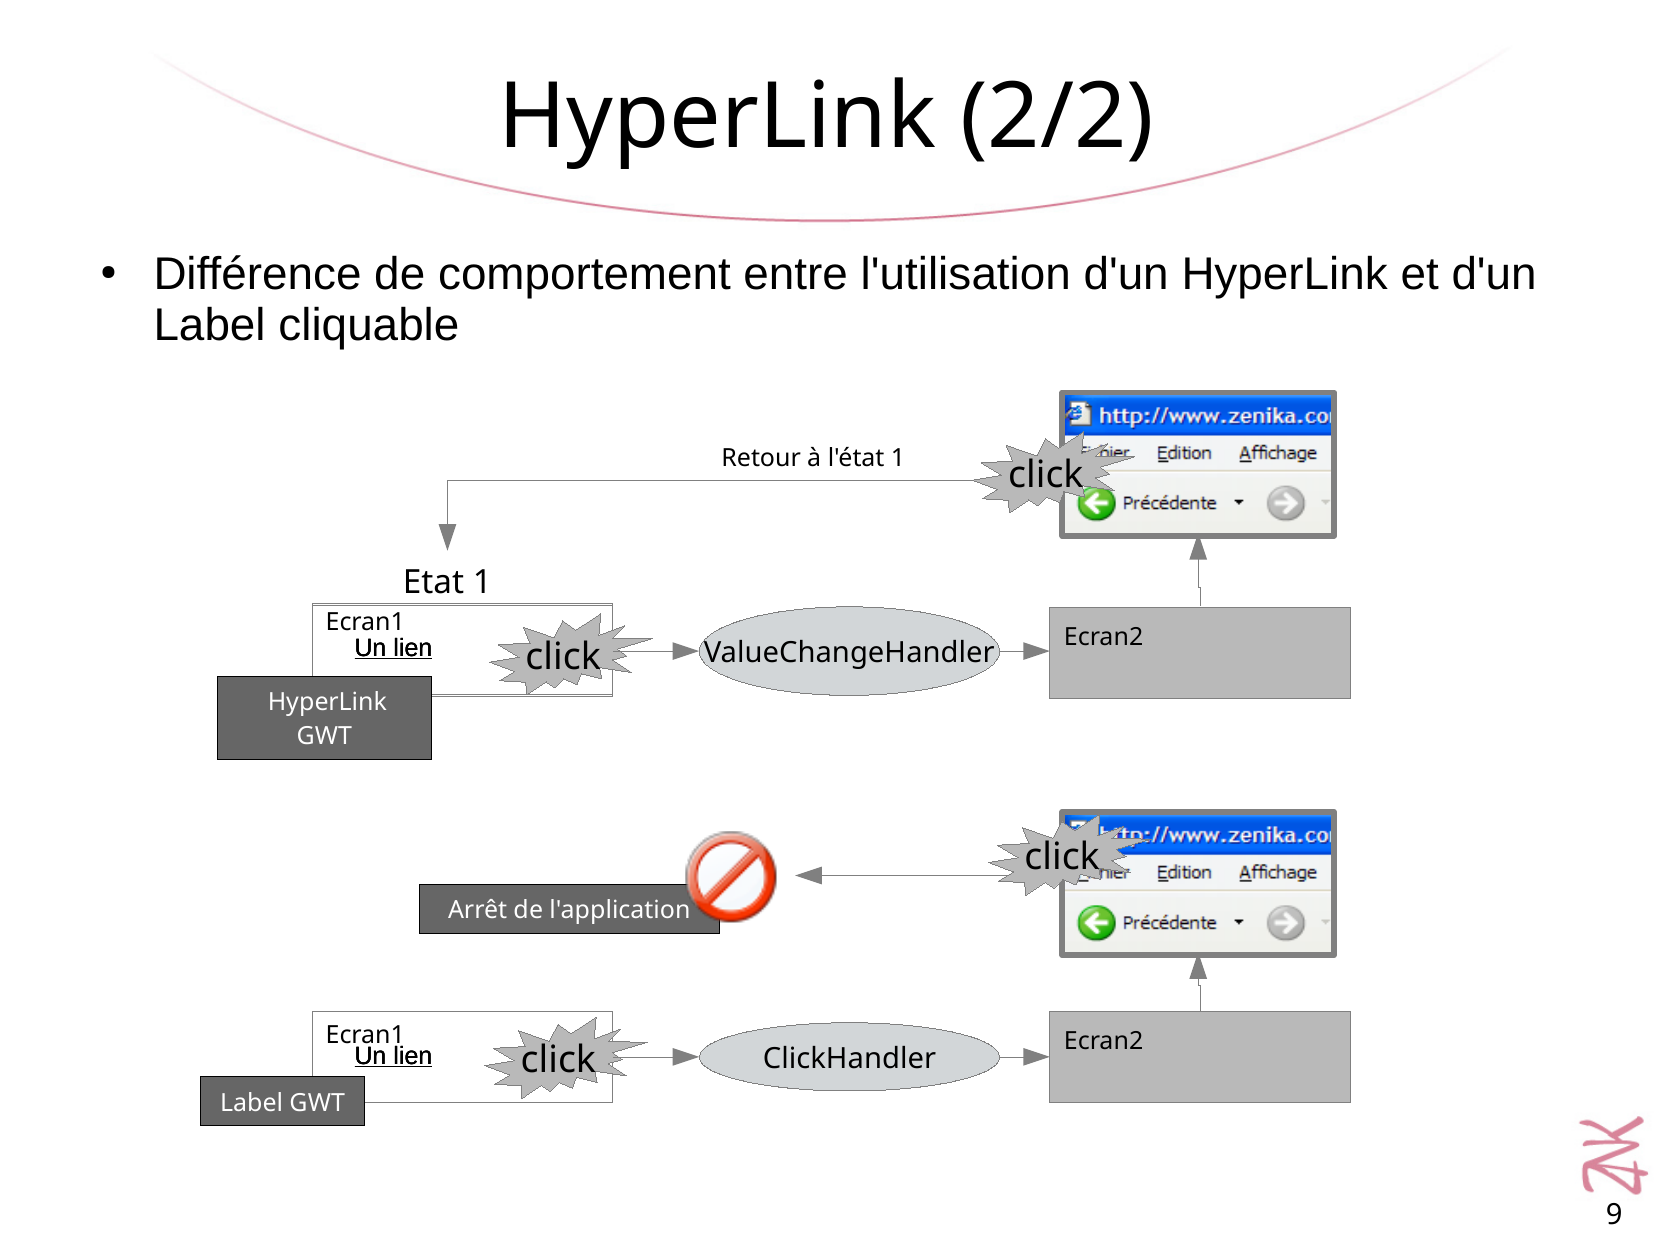

# HyperLink (2/2)
Différence de comportement entre l'utilisation d'un HyperLink et d'un Label cliquable
click
Retour à l'état 1
Etat 1
Ecran1
ValueChangeHandler
Ecran2
click
Un lien
Un lien
Un lien
 HyperLink GWT
click
Arrêt de l'application
Ecran1
Ecran2
click
ClickHandler
Un lien
Un lien
Un lien
Label GWT
9